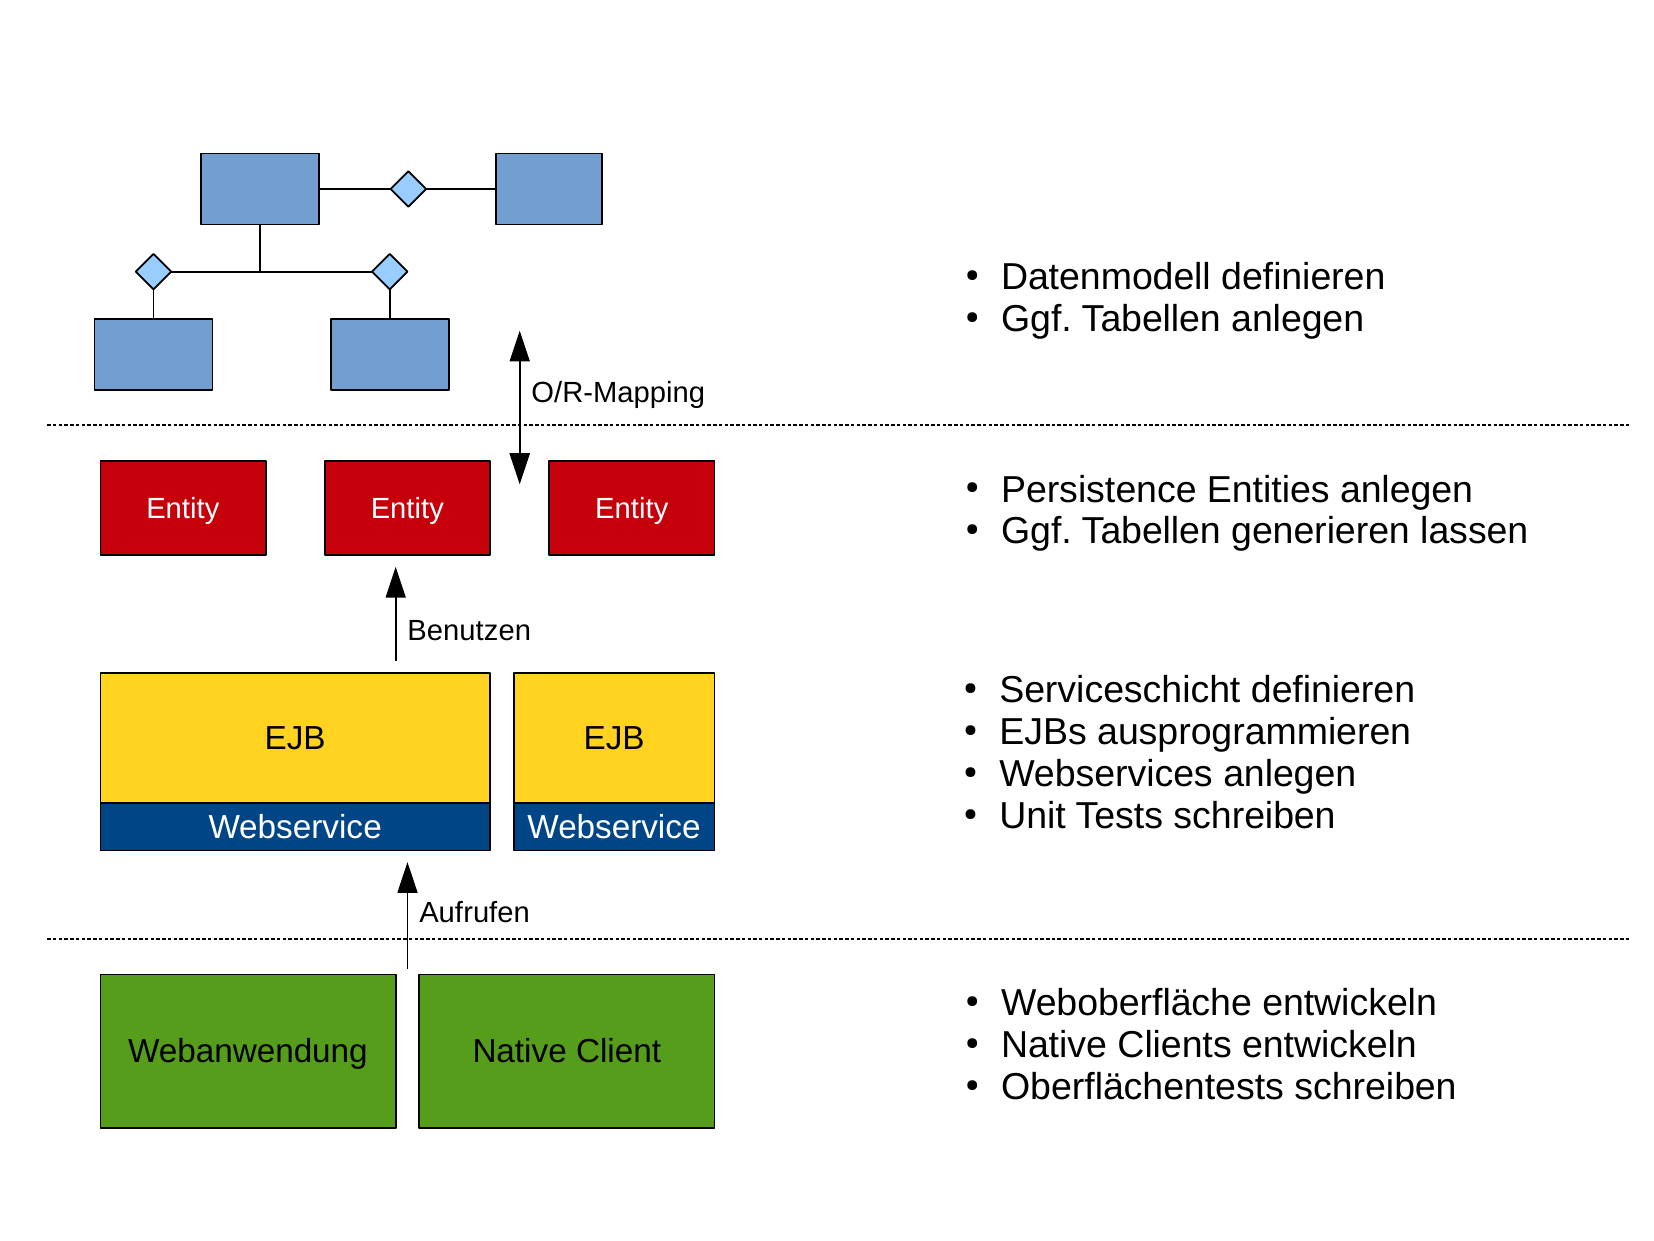

Datenmodell definieren
Ggf. Tabellen anlegen
O/R-Mapping
Entity
Entity
Entity
Persistence Entities anlegen
Ggf. Tabellen generieren lassen
Benutzen
Serviceschicht definieren
EJBs ausprogrammieren
Webservices anlegen
Unit Tests schreiben
EJB
EJB
Webservice
Webservice
Aufrufen
Webanwendung
Native Client
Weboberfläche entwickeln
Native Clients entwickeln
Oberflächentests schreiben